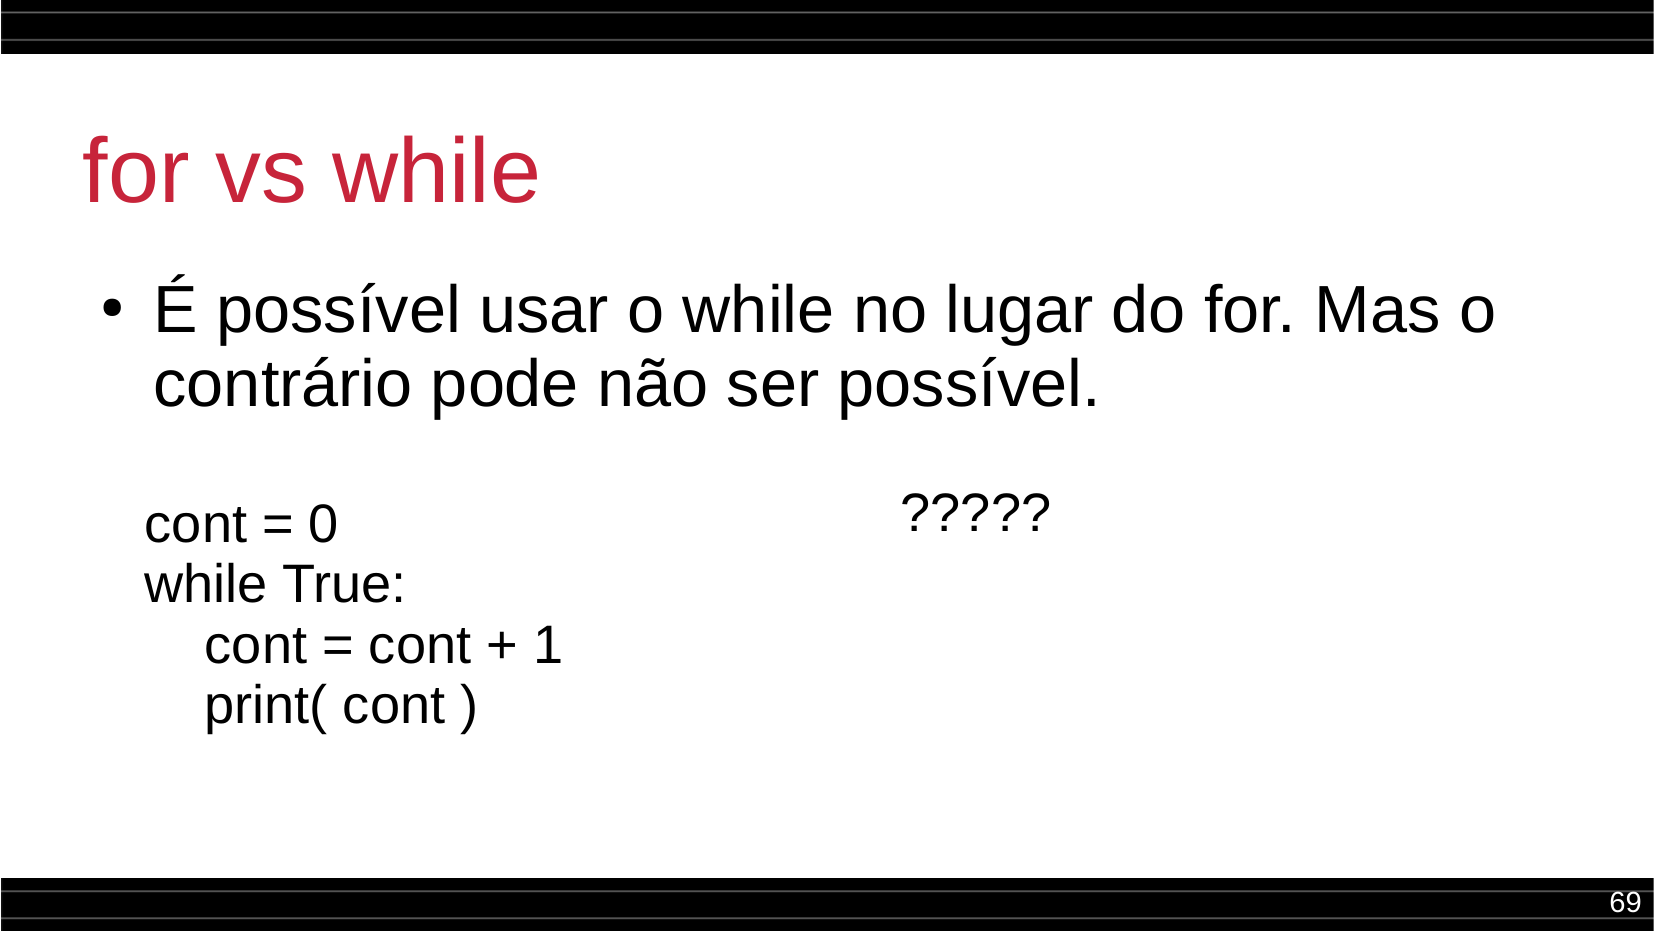

# for vs while
É possível usar o while no lugar do for. Mas o contrário pode não ser possível.
?????
cont = 0
while True:
 cont = cont + 1
 print( cont )